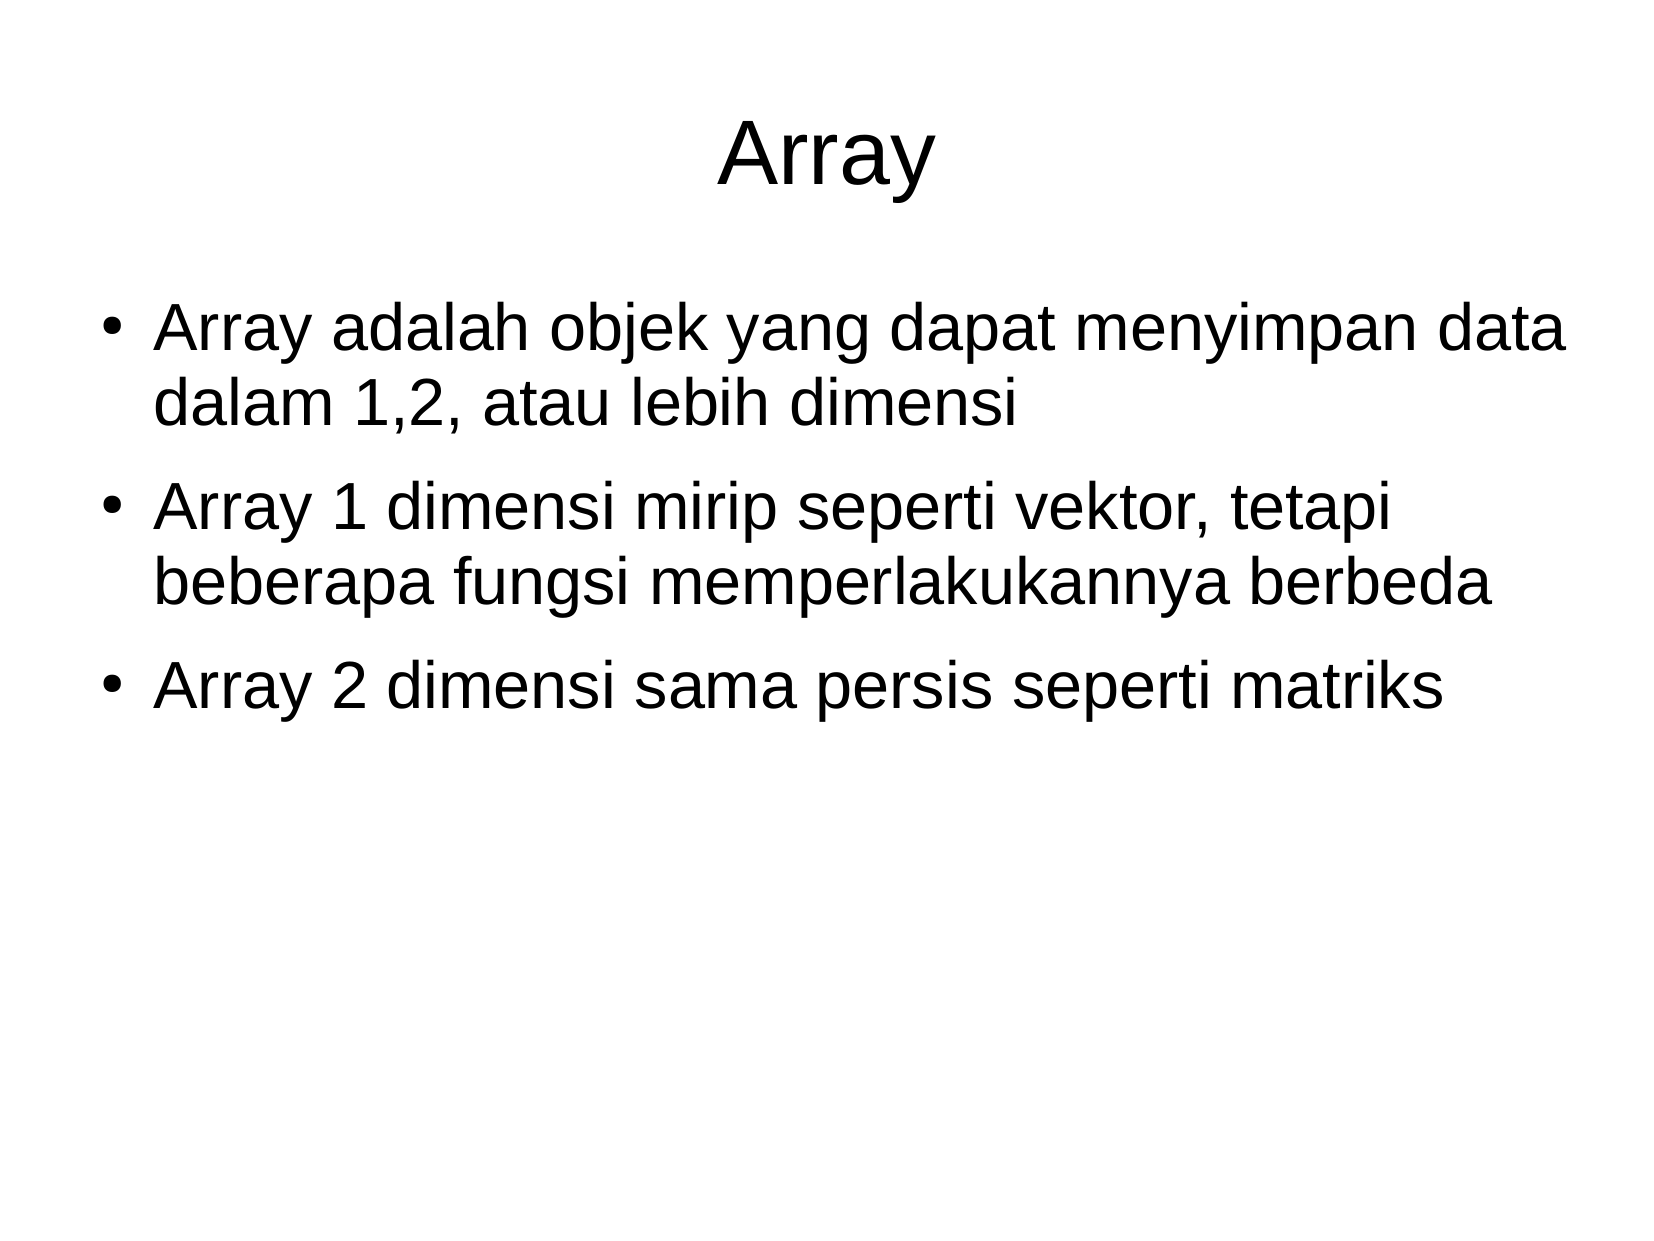

# Array
Array adalah objek yang dapat menyimpan data dalam 1,2, atau lebih dimensi
Array 1 dimensi mirip seperti vektor, tetapi beberapa fungsi memperlakukannya berbeda
Array 2 dimensi sama persis seperti matriks